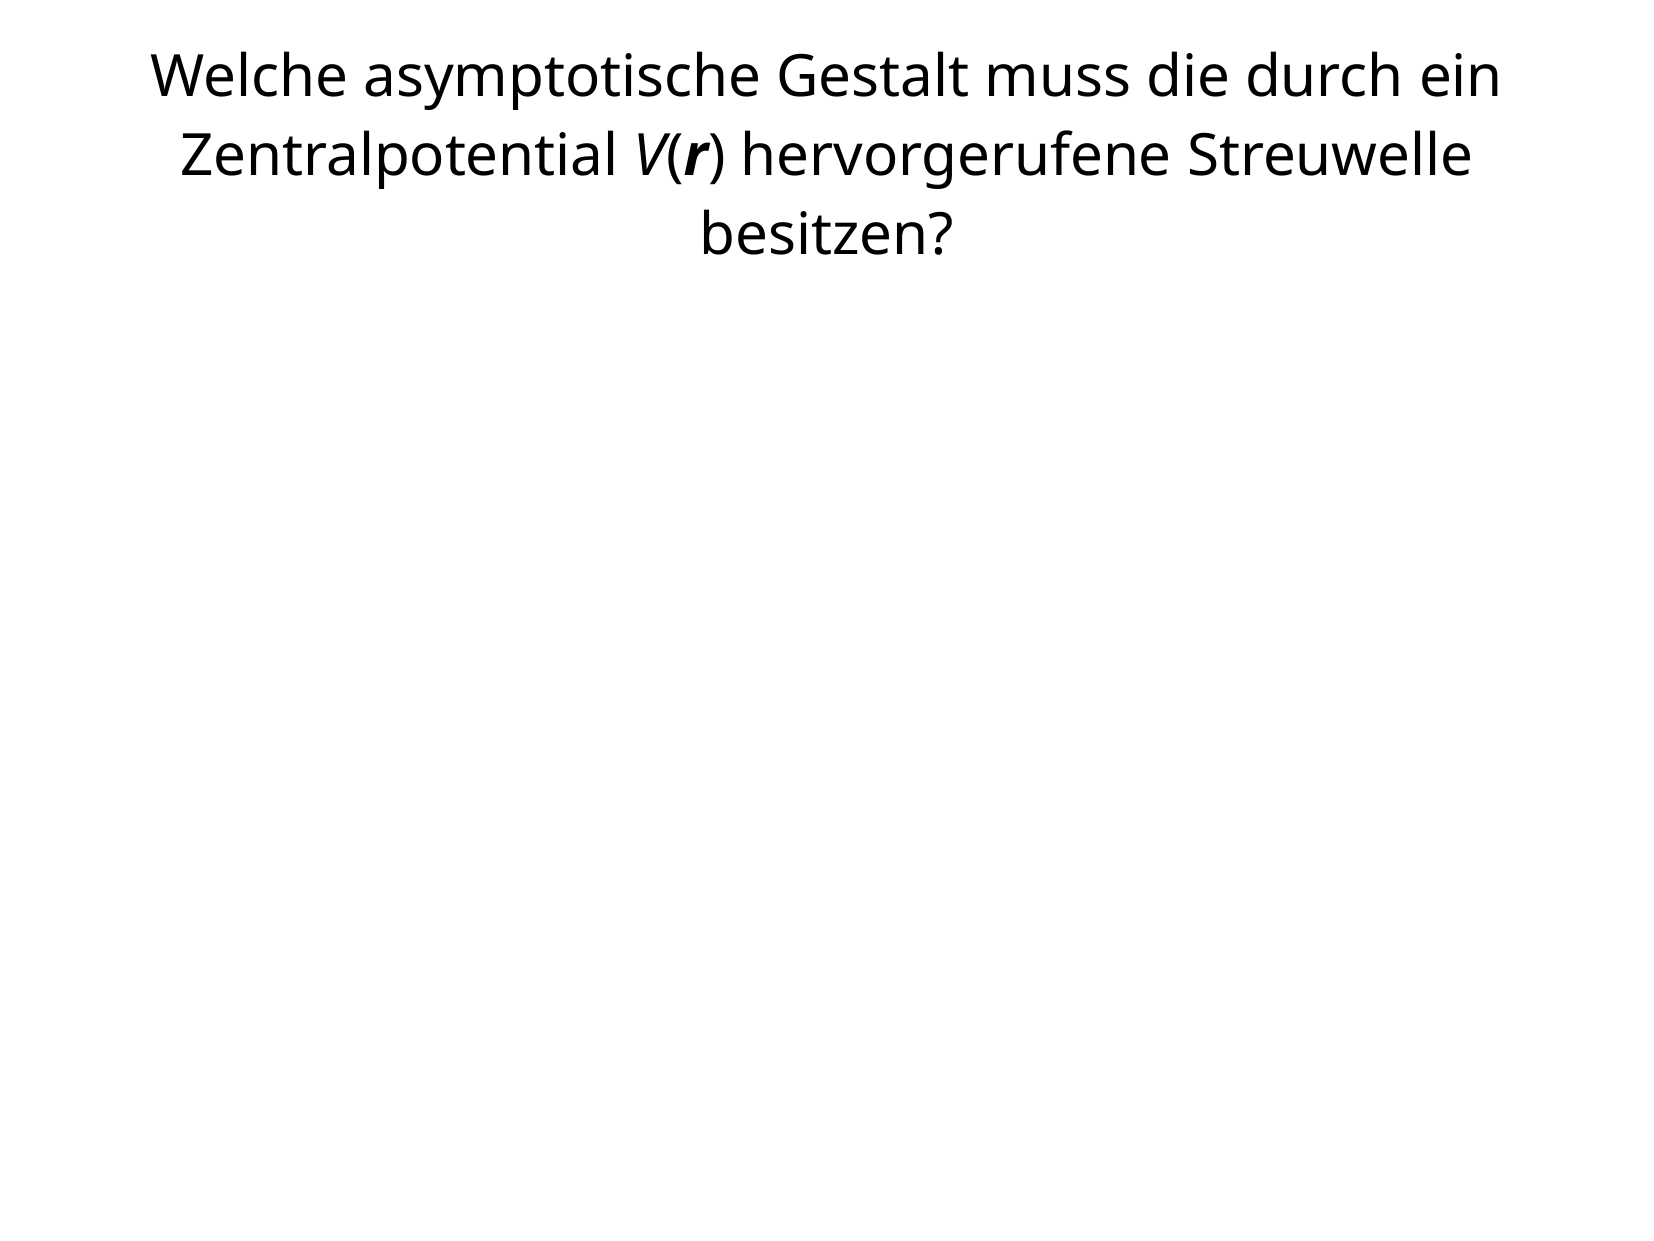

# Welche asymptotische Gestalt muss die durch ein Zentralpotential V(r) hervorgerufene Streuwelle besitzen?